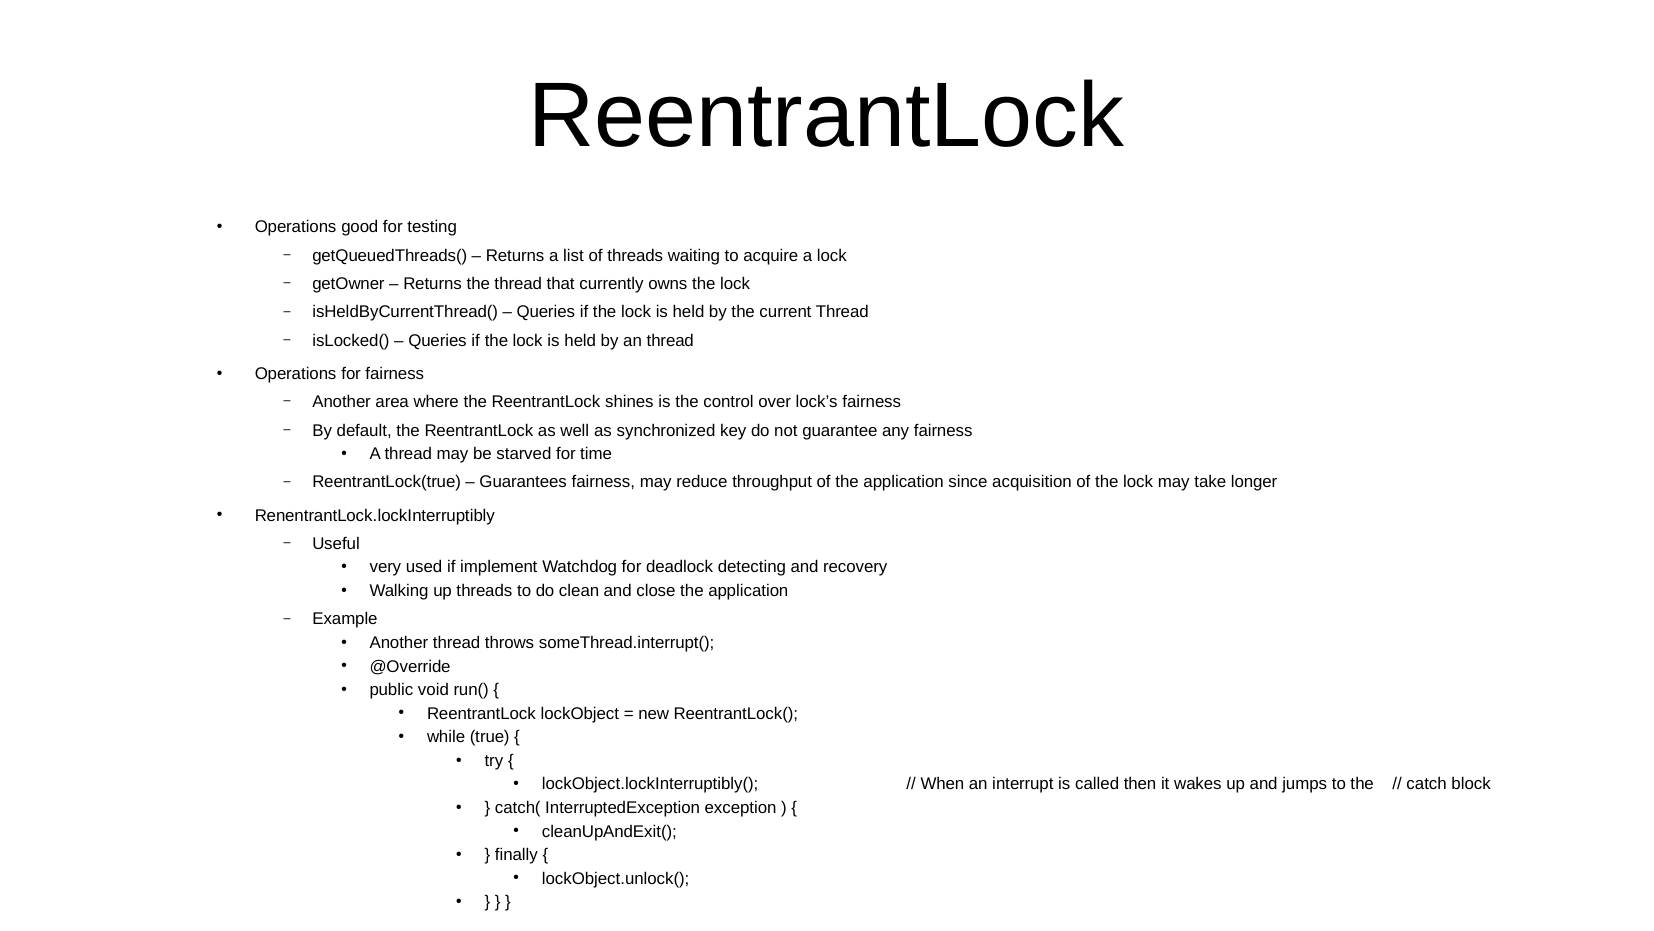

# ReentrantLock
Operations good for testing
getQueuedThreads() – Returns a list of threads waiting to acquire a lock
getOwner – Returns the thread that currently owns the lock
isHeldByCurrentThread() – Queries if the lock is held by the current Thread
isLocked() – Queries if the lock is held by an thread
Operations for fairness
Another area where the ReentrantLock shines is the control over lock’s fairness
By default, the ReentrantLock as well as synchronized key do not guarantee any fairness
A thread may be starved for time
ReentrantLock(true) – Guarantees fairness, may reduce throughput of the application since acquisition of the lock may take longer
RenentrantLock.lockInterruptibly
Useful
very used if implement Watchdog for deadlock detecting and recovery
Walking up threads to do clean and close the application
Example
Another thread throws someThread.interrupt();
@Override
public void run() {
ReentrantLock lockObject = new ReentrantLock();
while (true) {
try {
lockObject.lockInterruptibly();				 	 	// When an interrupt is called then it wakes up and jumps to the 									// catch block
} catch( InterruptedException exception ) {
cleanUpAndExit();
} finally {
lockObject.unlock();
} } }